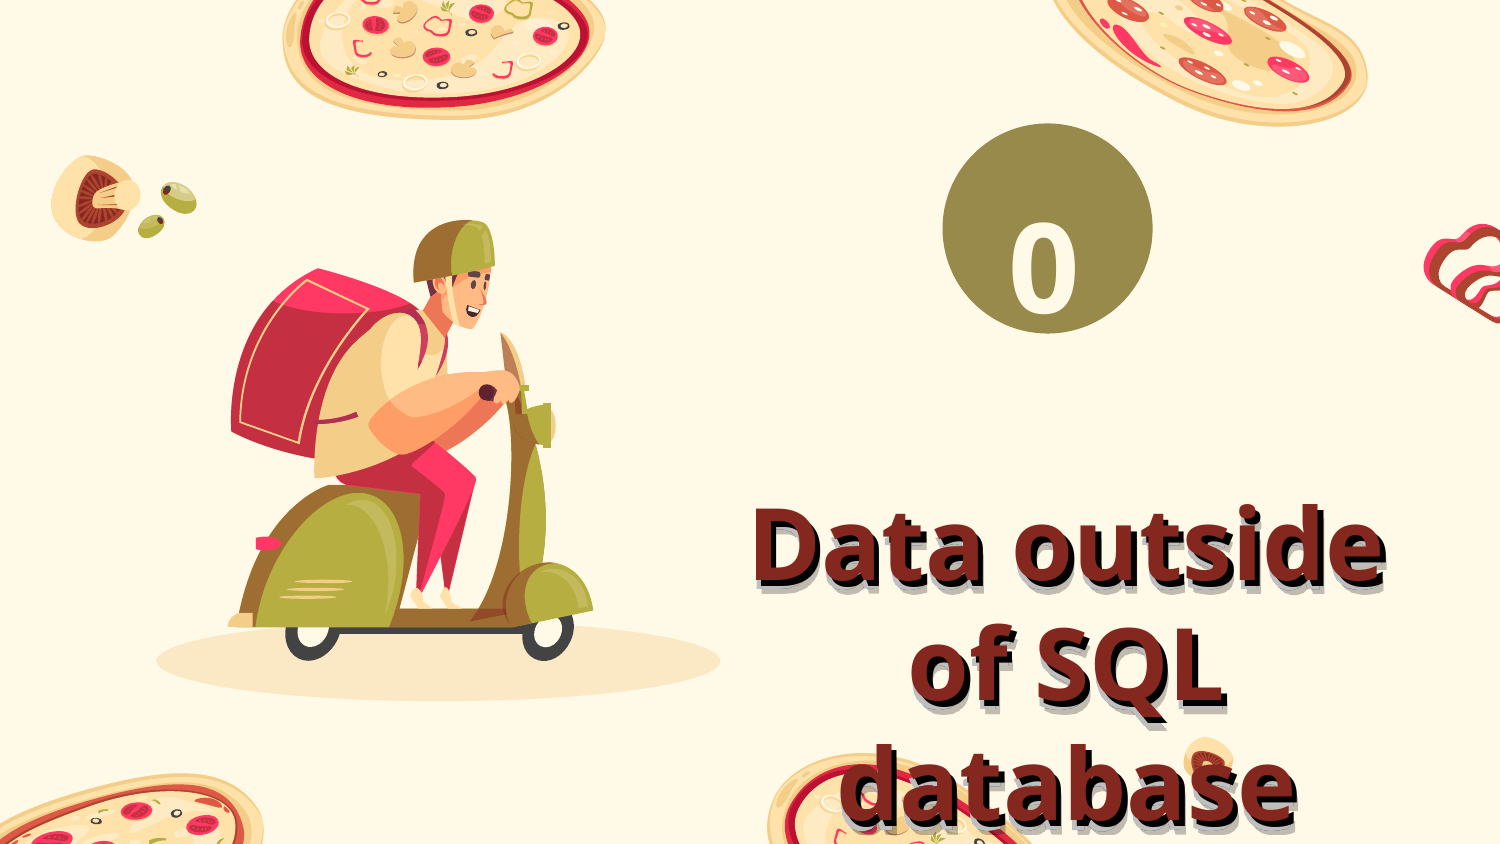

# 01
Data outside of SQL database